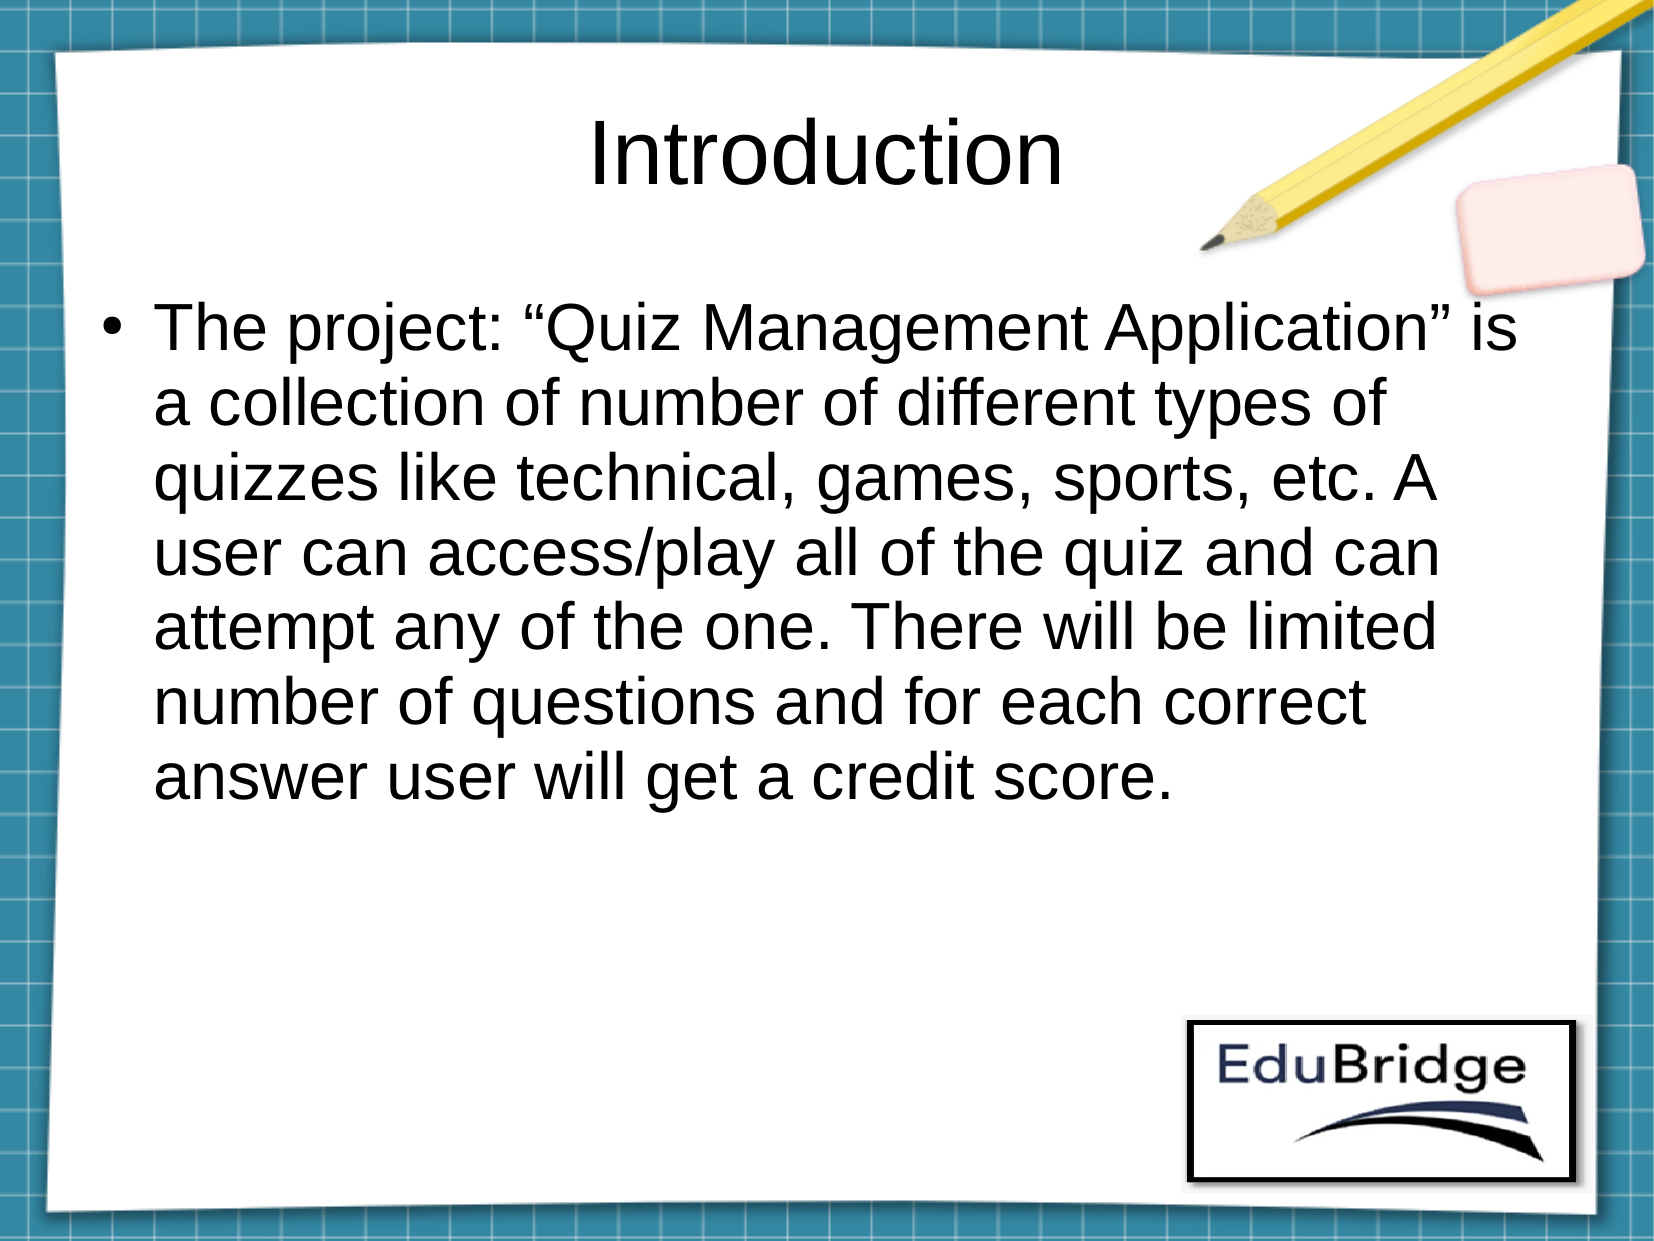

# Introduction
The project: “Quiz Management Application” is a collection of number of different types of quizzes like technical, games, sports, etc. A user can access/play all of the quiz and can attempt any of the one. There will be limited number of questions and for each correct answer user will get a credit score.